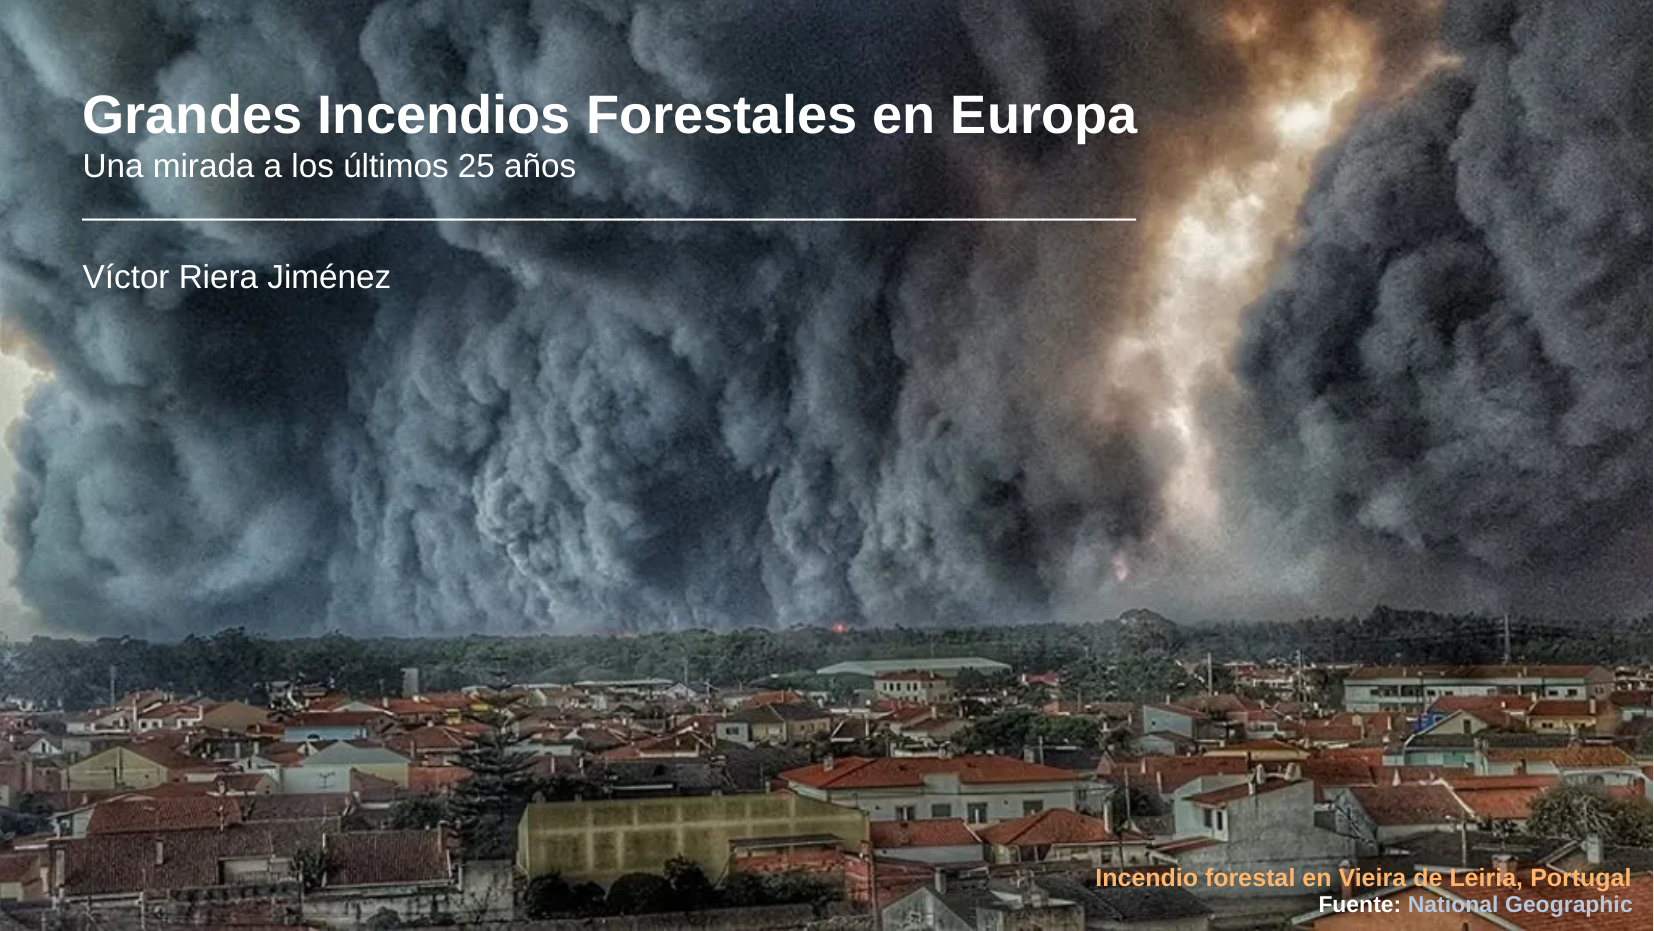

# Grandes Incendios Forestales en Europa
Una mirada a los últimos 25 años
_________________________________________________________
Víctor Riera Jiménez
Incendio forestal en Vieira de Leiria, Portugal Fuente: National Geographic